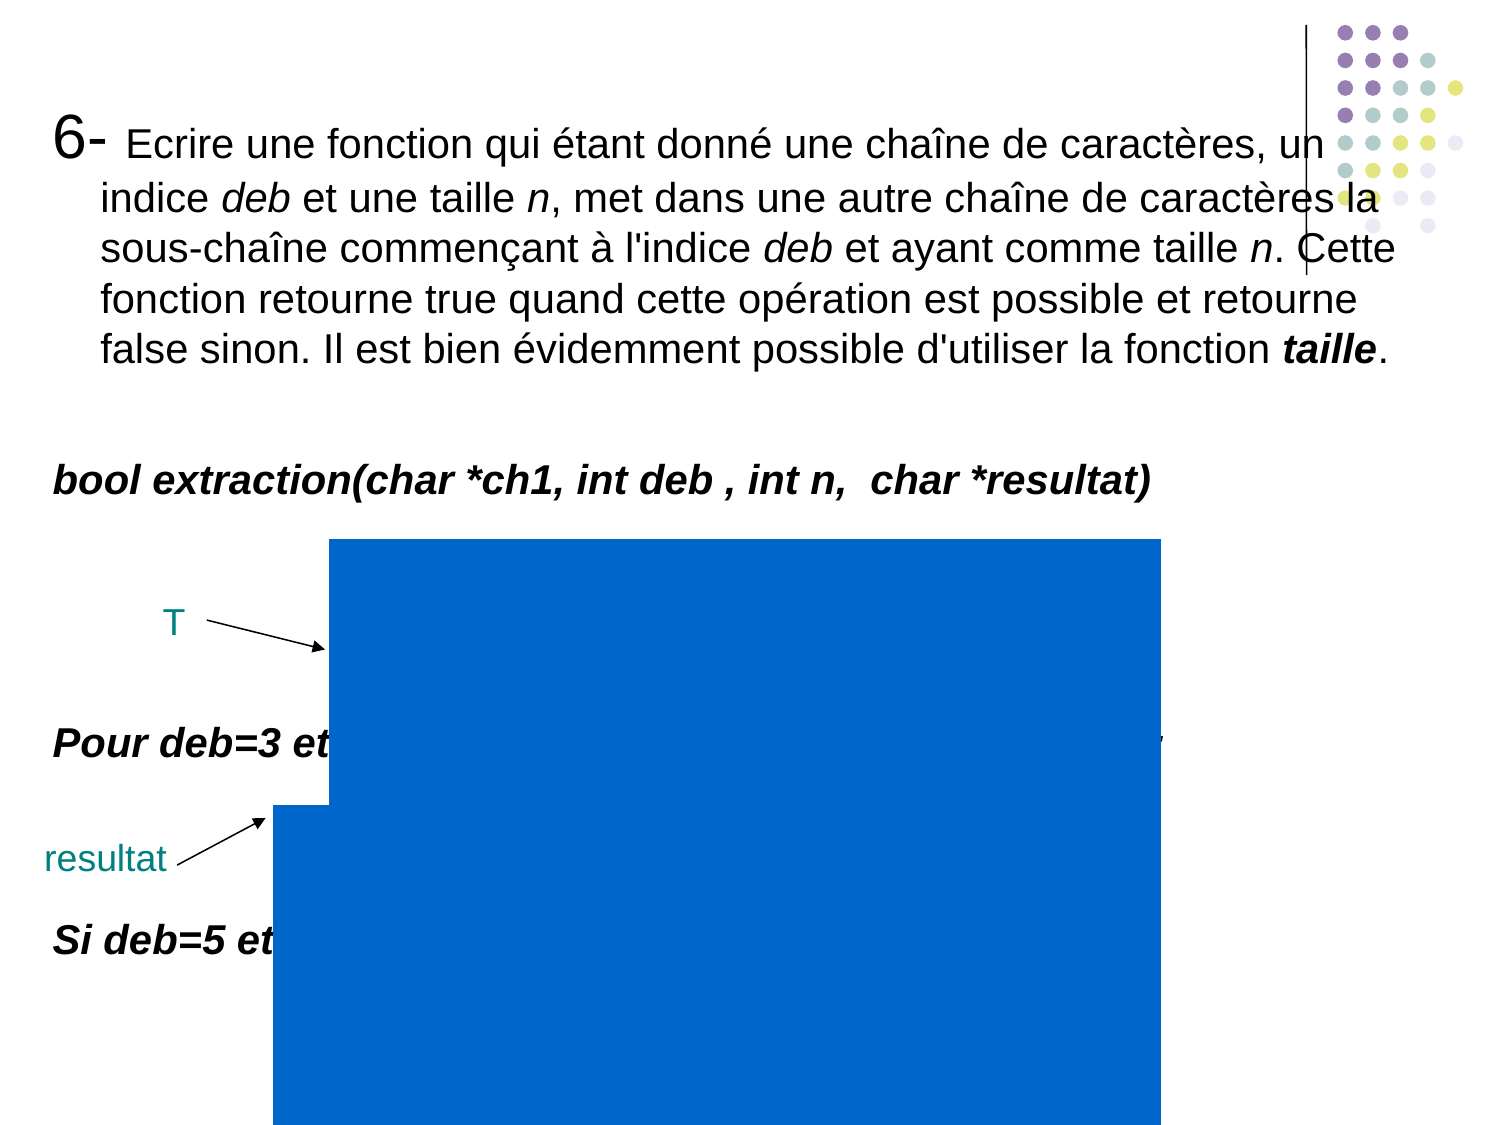

# 6- Ecrire une fonction qui étant donné une chaîne de caractères, un indice deb et une taille n, met dans une autre chaîne de caractères la sous-chaîne commençant à l'indice deb et ayant comme taille n. Cette fonction retourne true quand cette opération est possible et retourne false sinon. Il est bien évidemment possible d'utiliser la fonction taille.
bool extraction(char *ch1, int deb , int n, char *resultat)
Pour deb=3 et n=4, la fonction donne le résultat suivant:
Si deb=5 et n=5, la fonction doit renvoyer false
| b | o | n | j | o | u | r | '\0' |
| --- | --- | --- | --- | --- | --- | --- | --- |
T
| j | o | u | r | '\0' | | | | | |
| --- | --- | --- | --- | --- | --- | --- | --- | --- | --- |
resultat